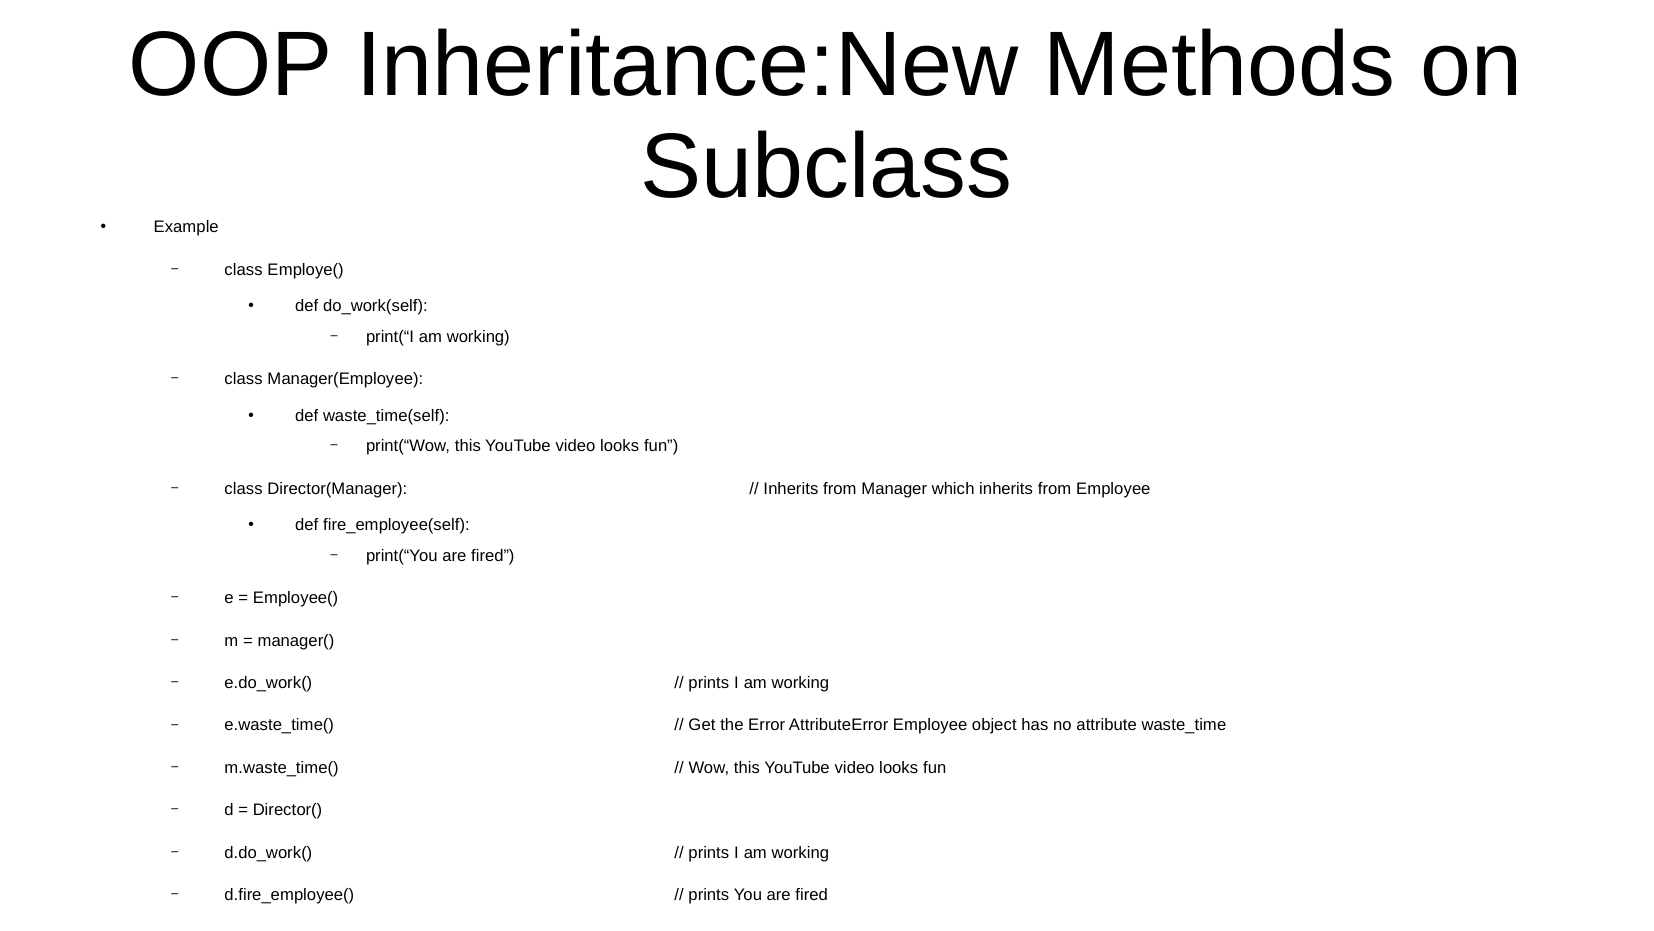

# OOP Inheritance:New Methods on Subclass
Example
class Employe()
def do_work(self):
print(“I am working)
class Manager(Employee):
def waste_time(self):
print(“Wow, this YouTube video looks fun”)
class Director(Manager):					// Inherits from Manager which inherits from Employee
def fire_employee(self):
print(“You are fired”)
e = Employee()
m = manager()
e.do_work()					// prints I am working
e.waste_time()					// Get the Error AttributeError Employee object has no attribute waste_time
m.waste_time()					// Wow, this YouTube video looks fun
d = Director()
d.do_work()					// prints I am working
d.fire_employee()					// prints You are fired